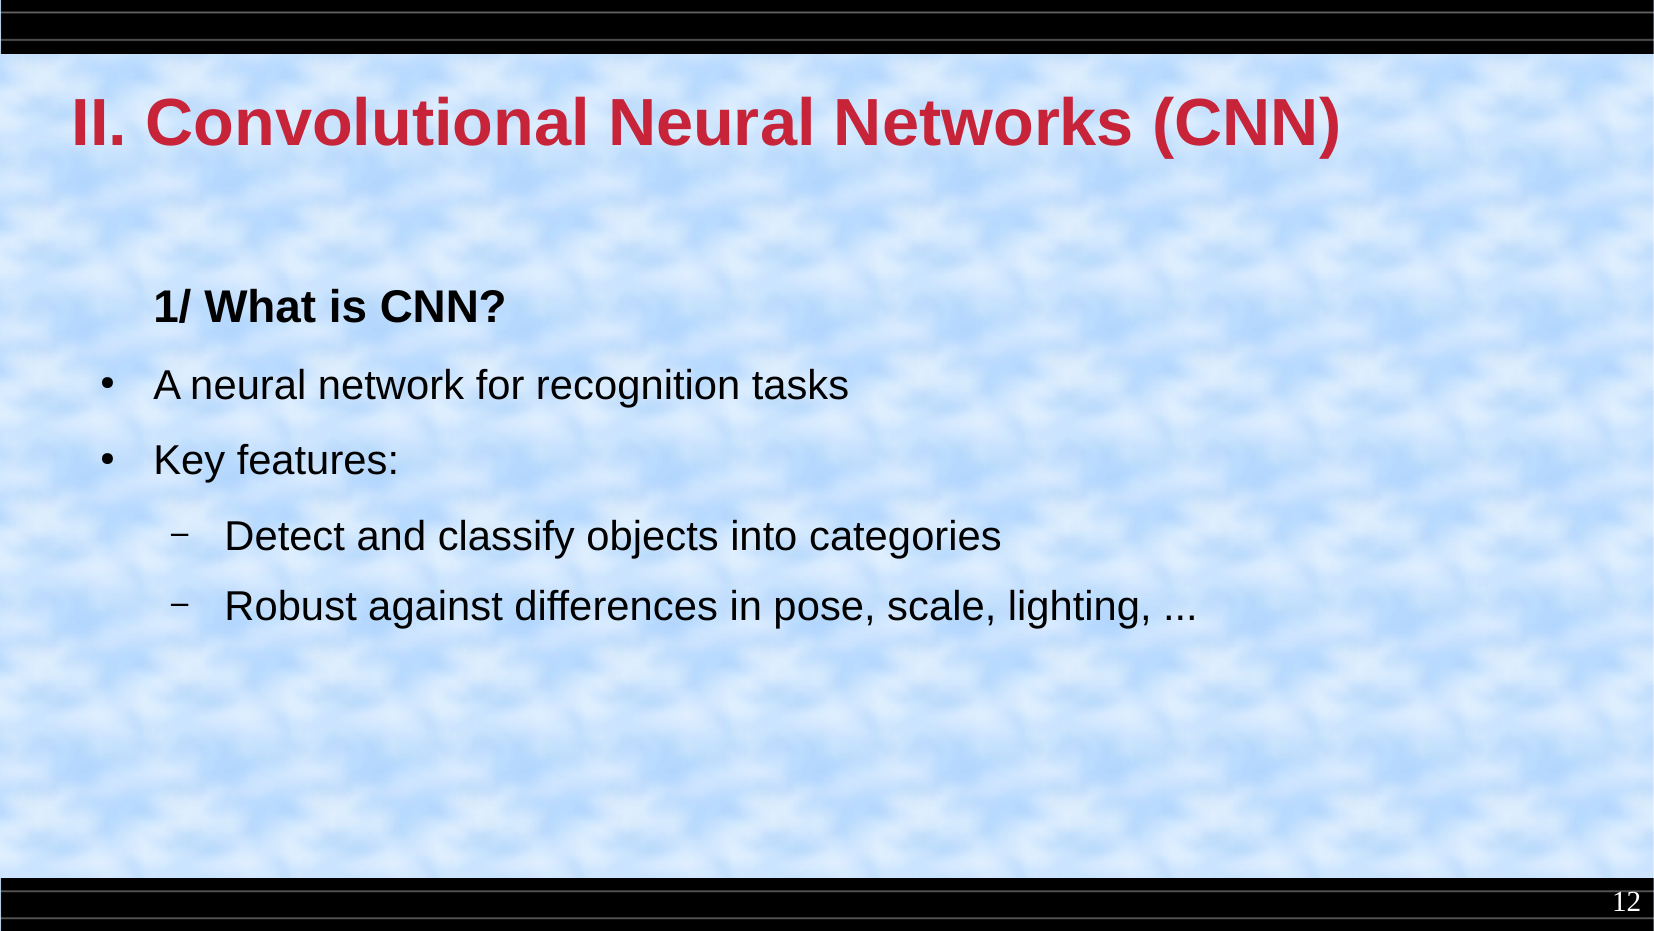

# II. Convolutional Neural Networks (CNN)
1/ What is CNN?
A neural network for recognition tasks
Key features:
Detect and classify objects into categories
Robust against differences in pose, scale, lighting, ...